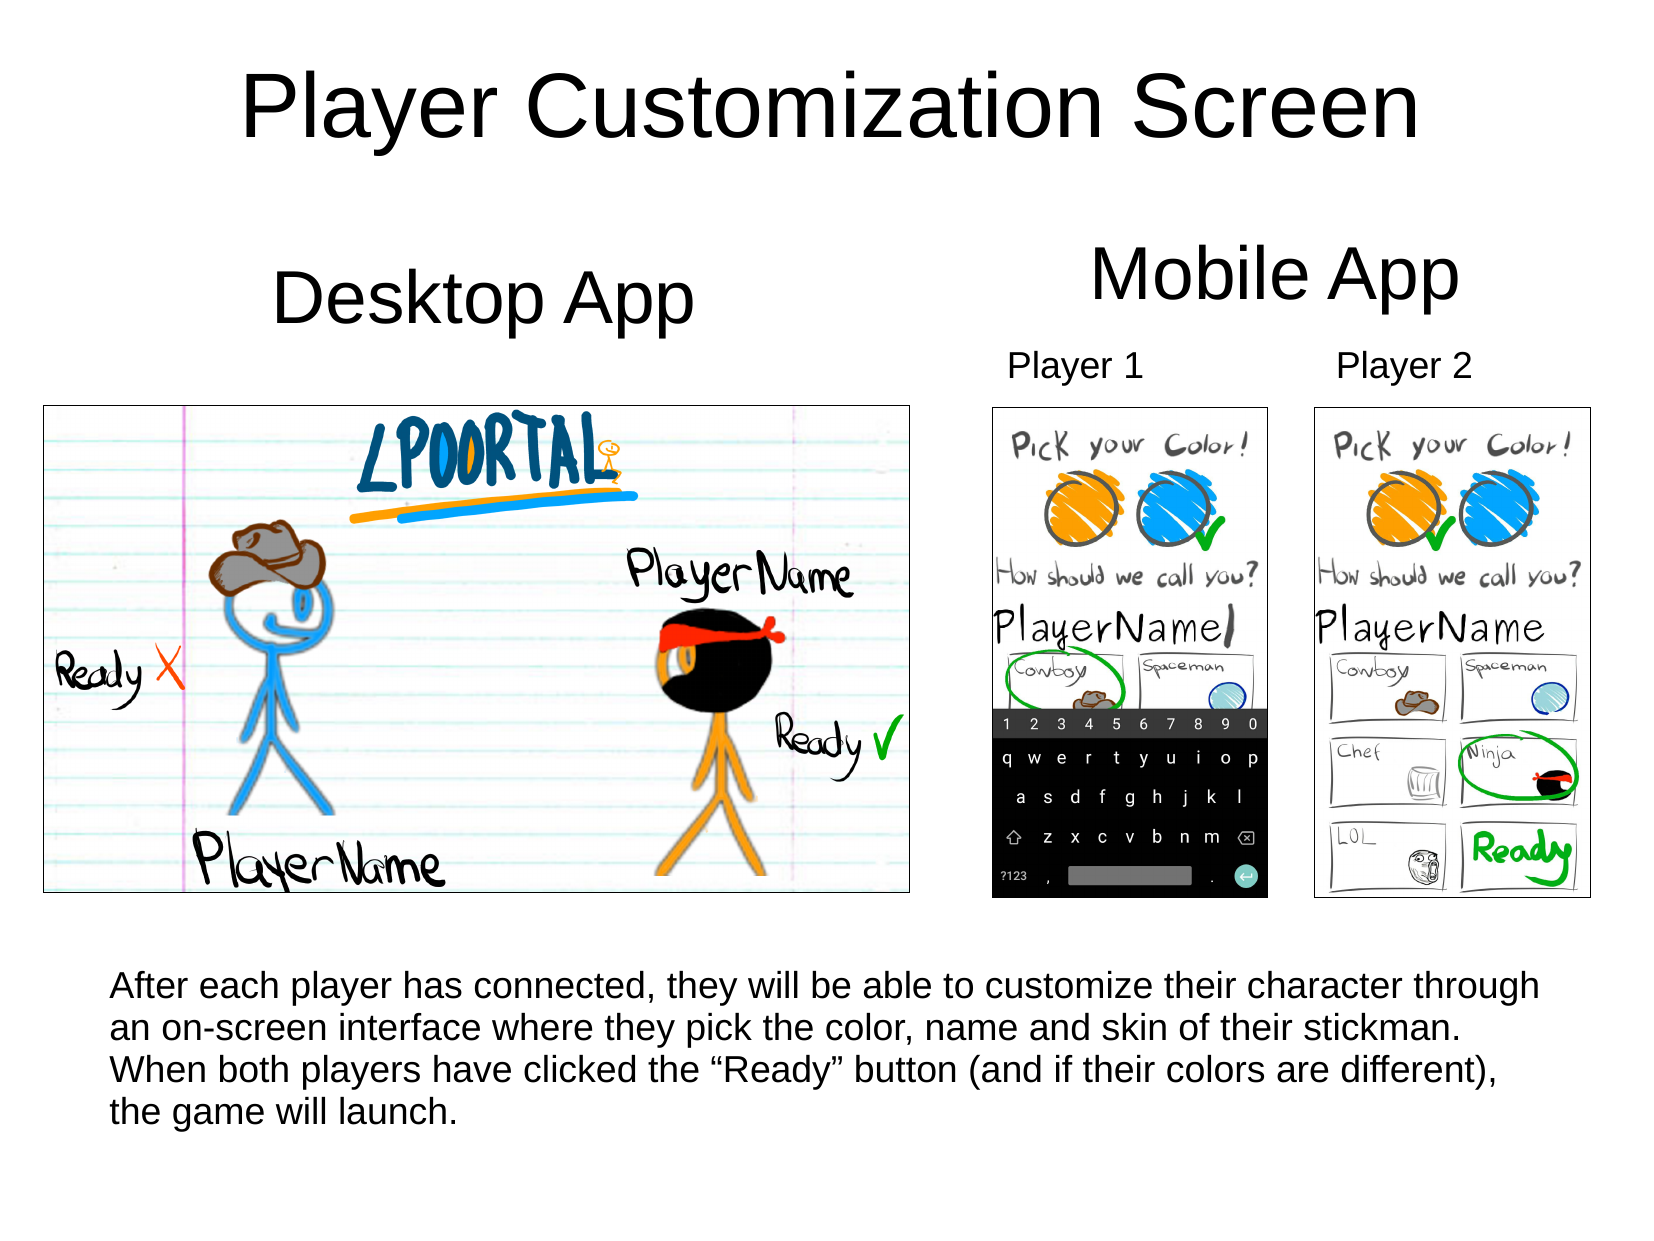

Player Customization Screen
Mobile App
Desktop App
Player 1
Player 2
After each player has connected, they will be able to customize their character through an on-screen interface where they pick the color, name and skin of their stickman. When both players have clicked the “Ready” button (and if their colors are different), the game will launch.